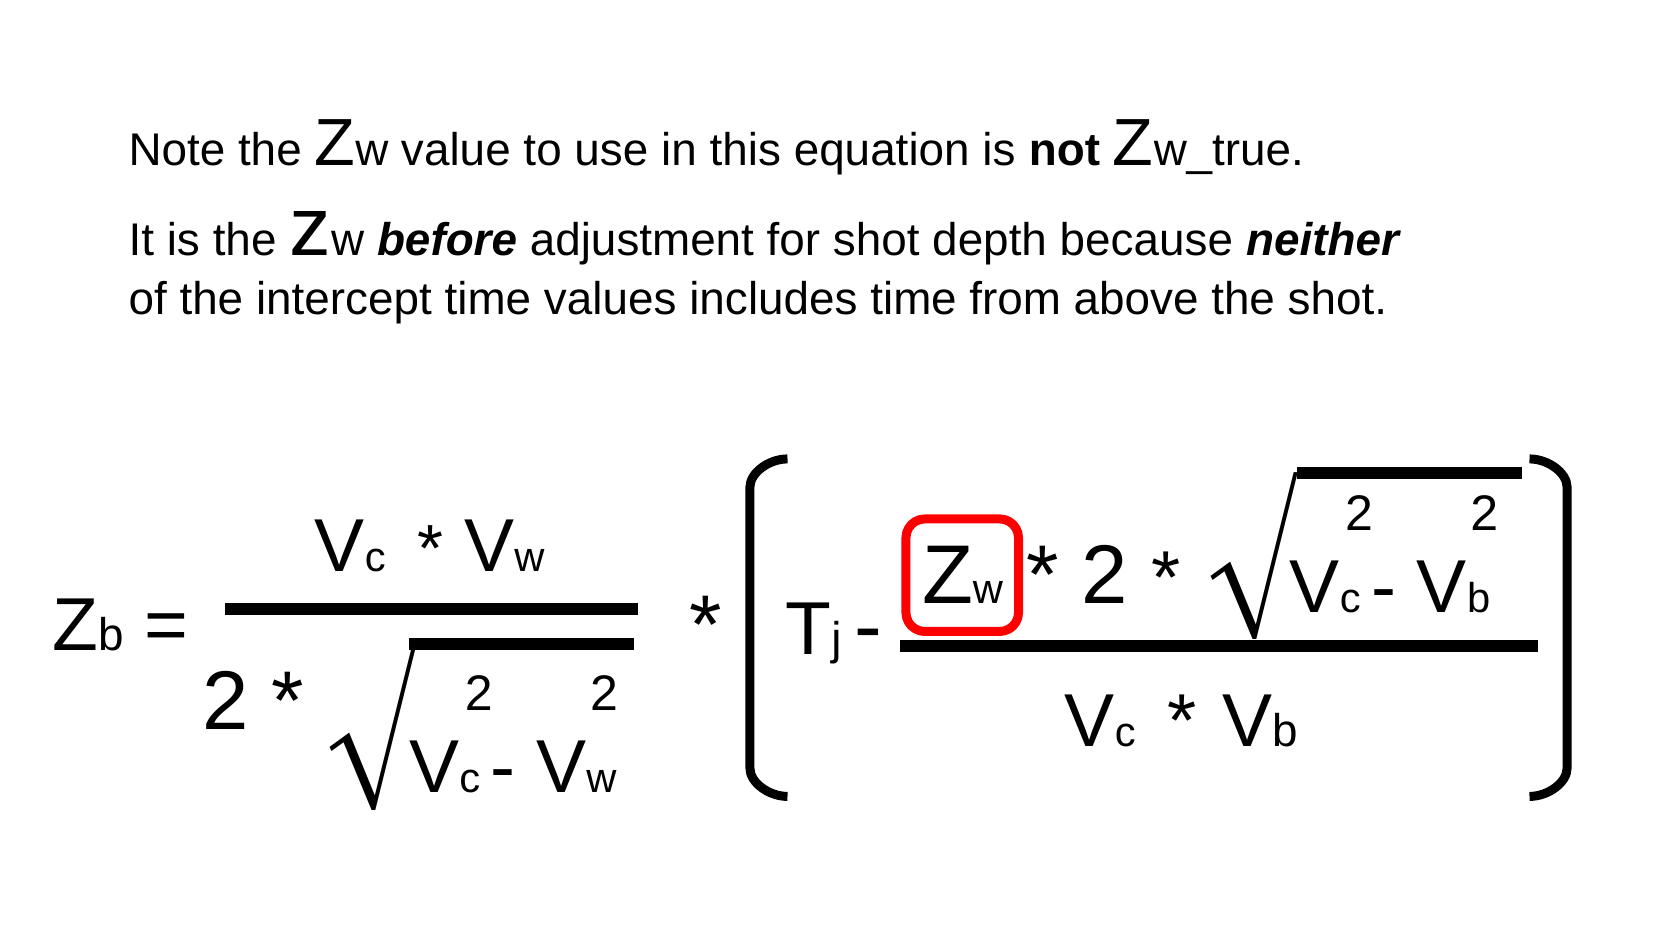

Note the Zw value to use in this equation is not Zw_true.
 It is the zw before adjustment for shot depth because neither of the intercept time values includes time from above the shot.
Vc * Vw
 2 2
Vc - Vb
Zw * 2 *
*
 Tj -
Zb =
Vc * Vb
 2 2
Vc - Vw
2 *